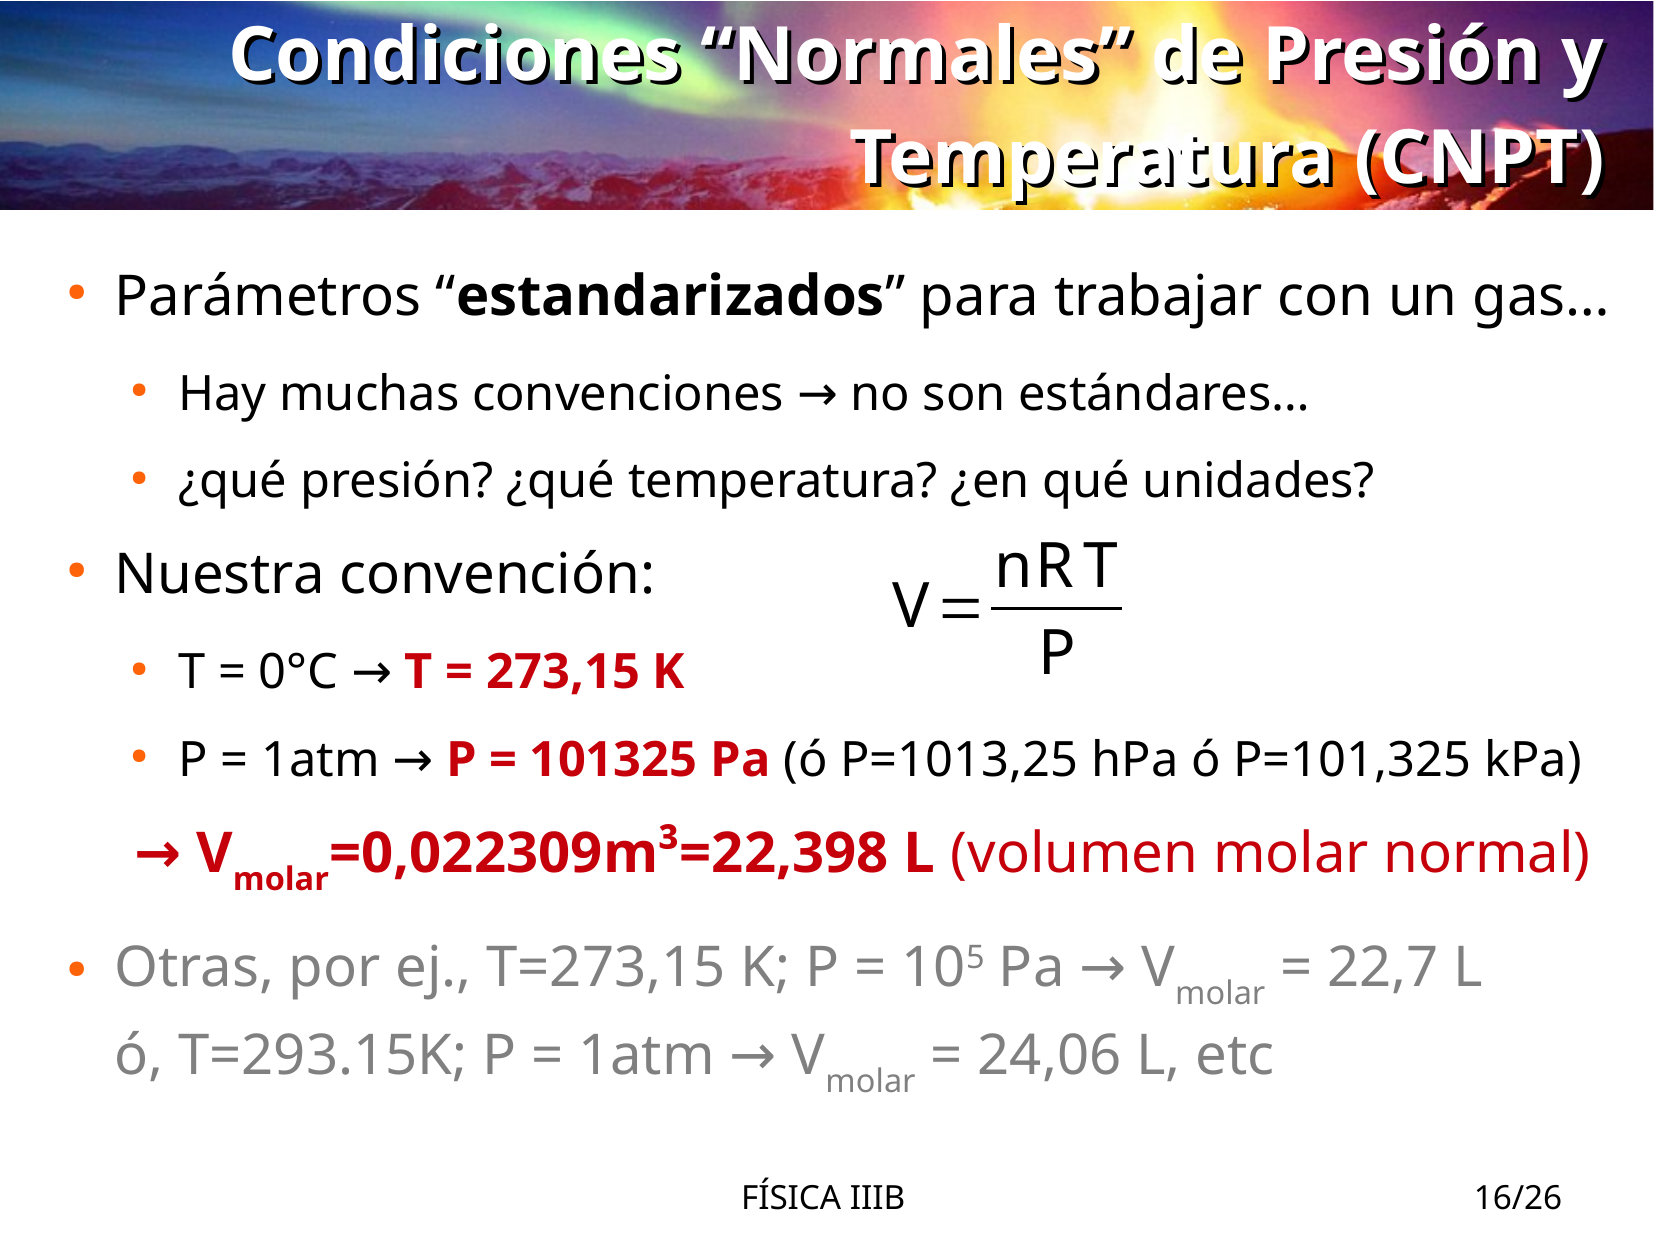

# Condiciones “Normales” de Presión y Temperatura (CNPT)
Parámetros “estandarizados” para trabajar con un gas…
Hay muchas convenciones → no son estándares…
¿qué presión? ¿qué temperatura? ¿en qué unidades?
Nuestra convención:
T = 0°C → T = 273,15 K
P = 1atm → P = 101325 Pa (ó P=1013,25 hPa ó P=101,325 kPa)
→ Vmolar=0,022309m³=22,398 L (volumen molar normal)
Otras, por ej., T=273,15 K; P = 105 Pa → Vmolar = 22,7 L
ó, T=293.15K; P = 1atm → Vmolar = 24,06 L, etc
FÍSICA IIIB
16